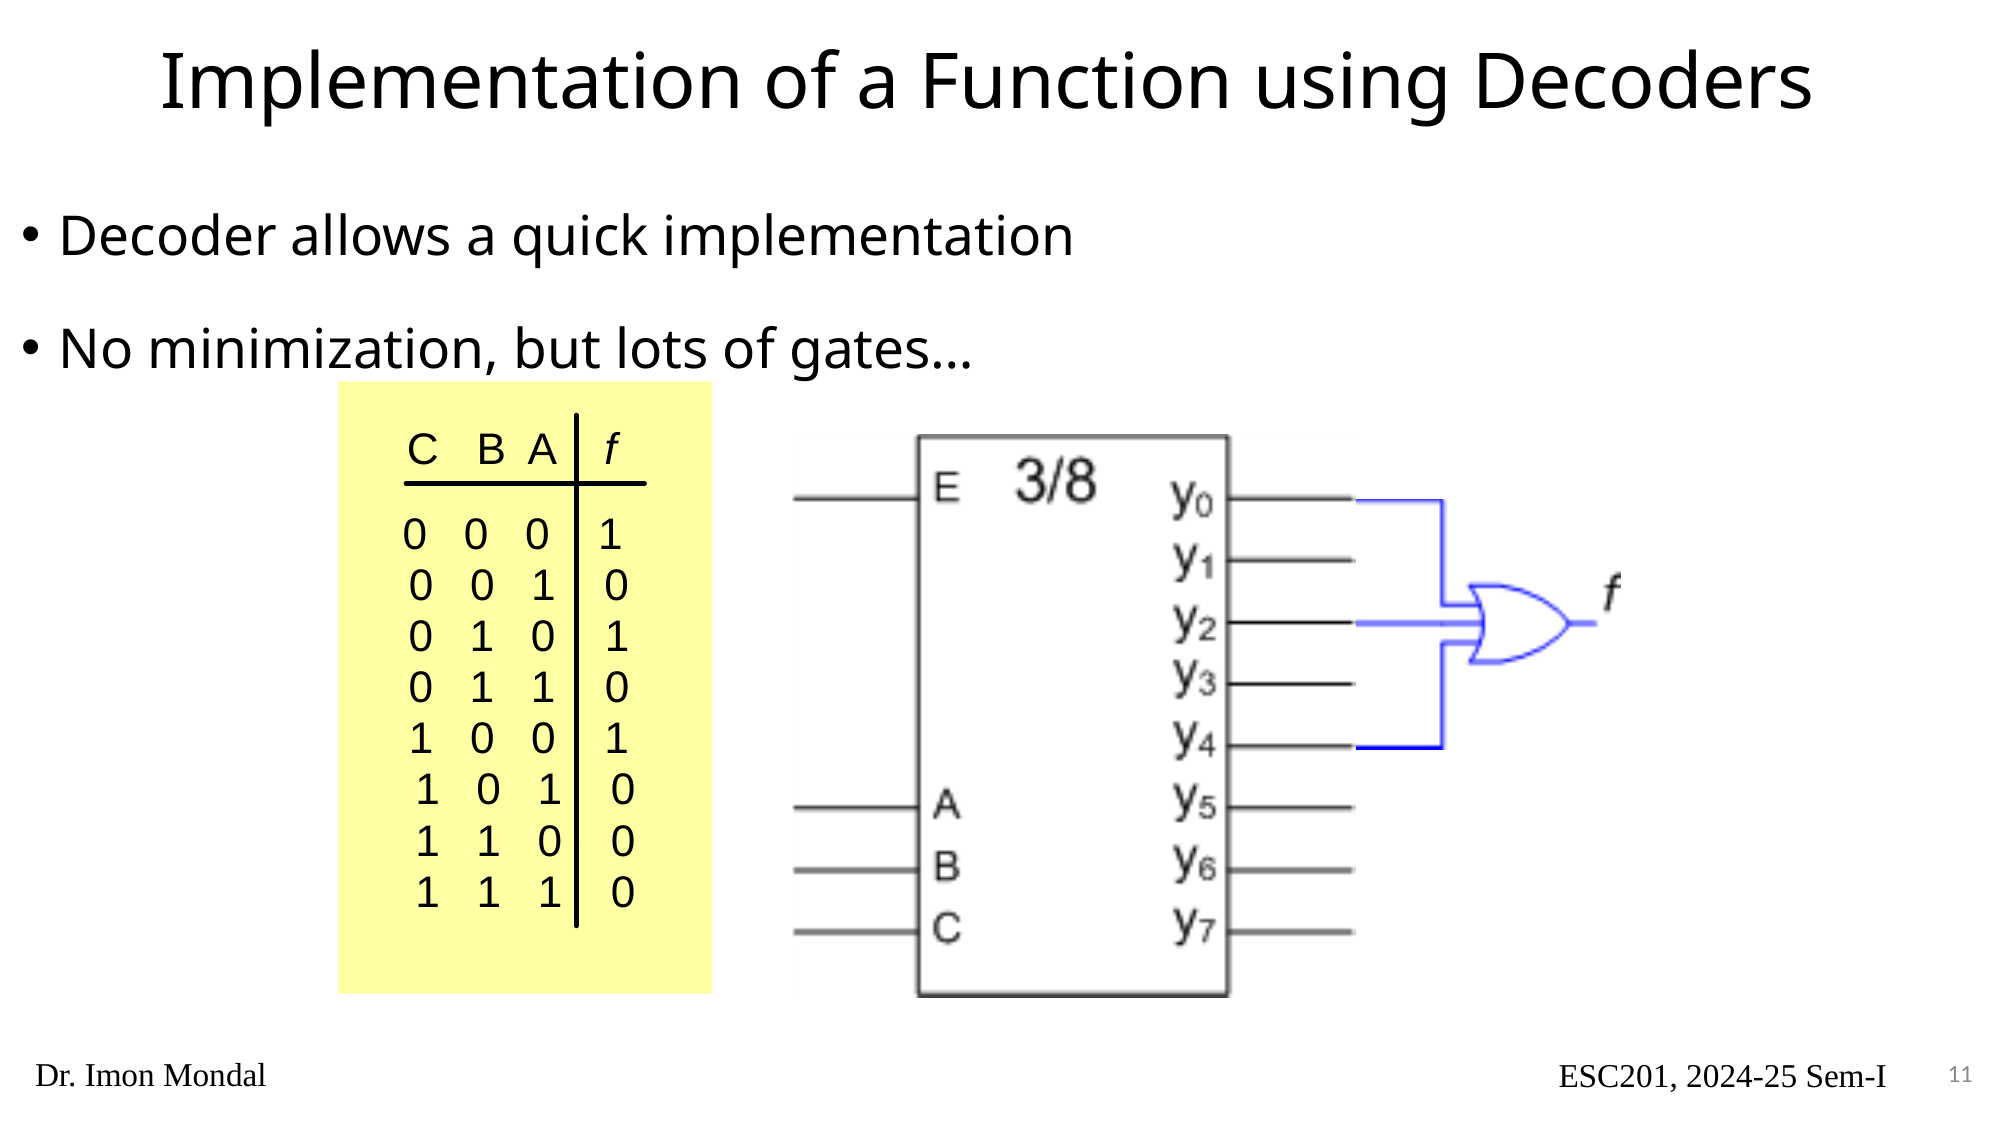

# Implementation of a Function using Decoders
Decoder allows a quick implementation
No minimization, but lots of gates…
11